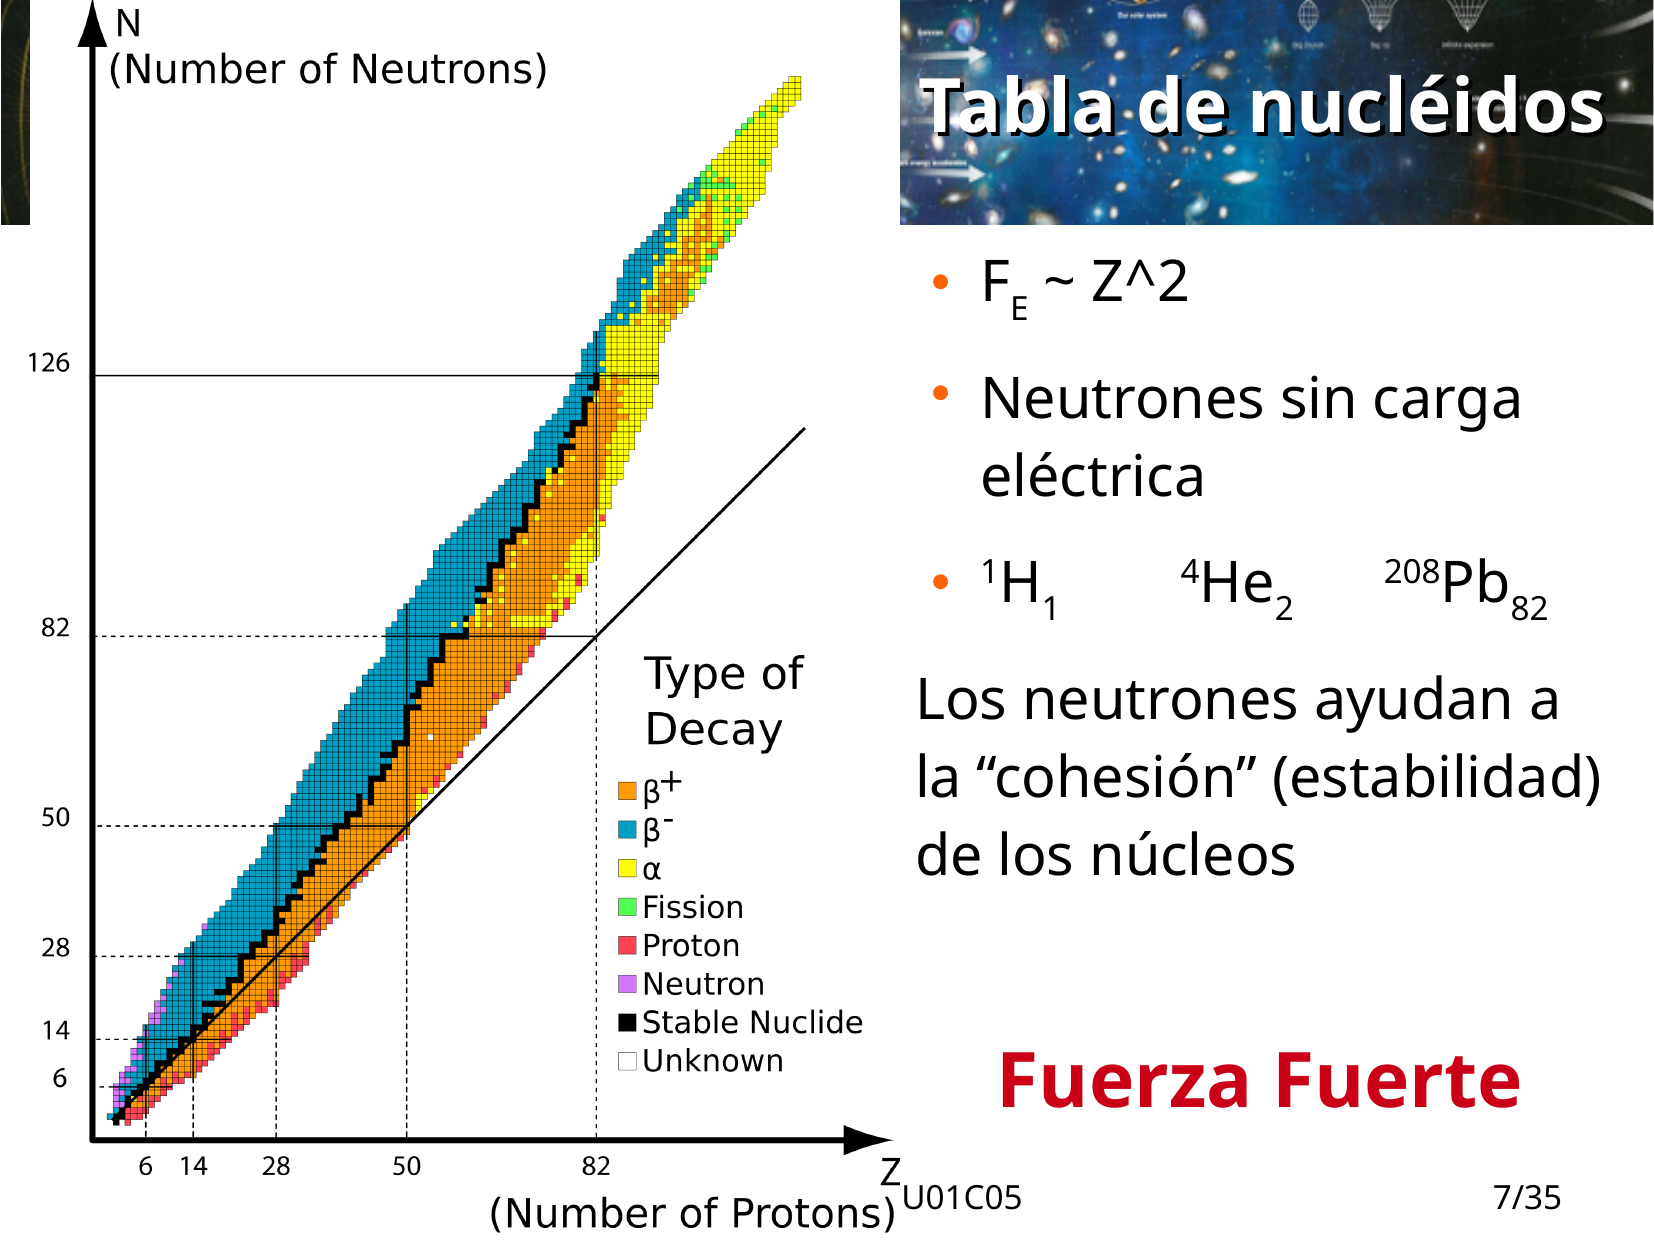

Tabla de nucléidos
# FE ~ Z^2
Neutrones sin carga eléctrica
1H1 4He2 208Pb82
Los neutrones ayudan a la “cohesión” (estabilidad) de los núcleos
Fuerza Fuerte
Sep 18, 2019
Asorey IPAC 2019 U01C05
7